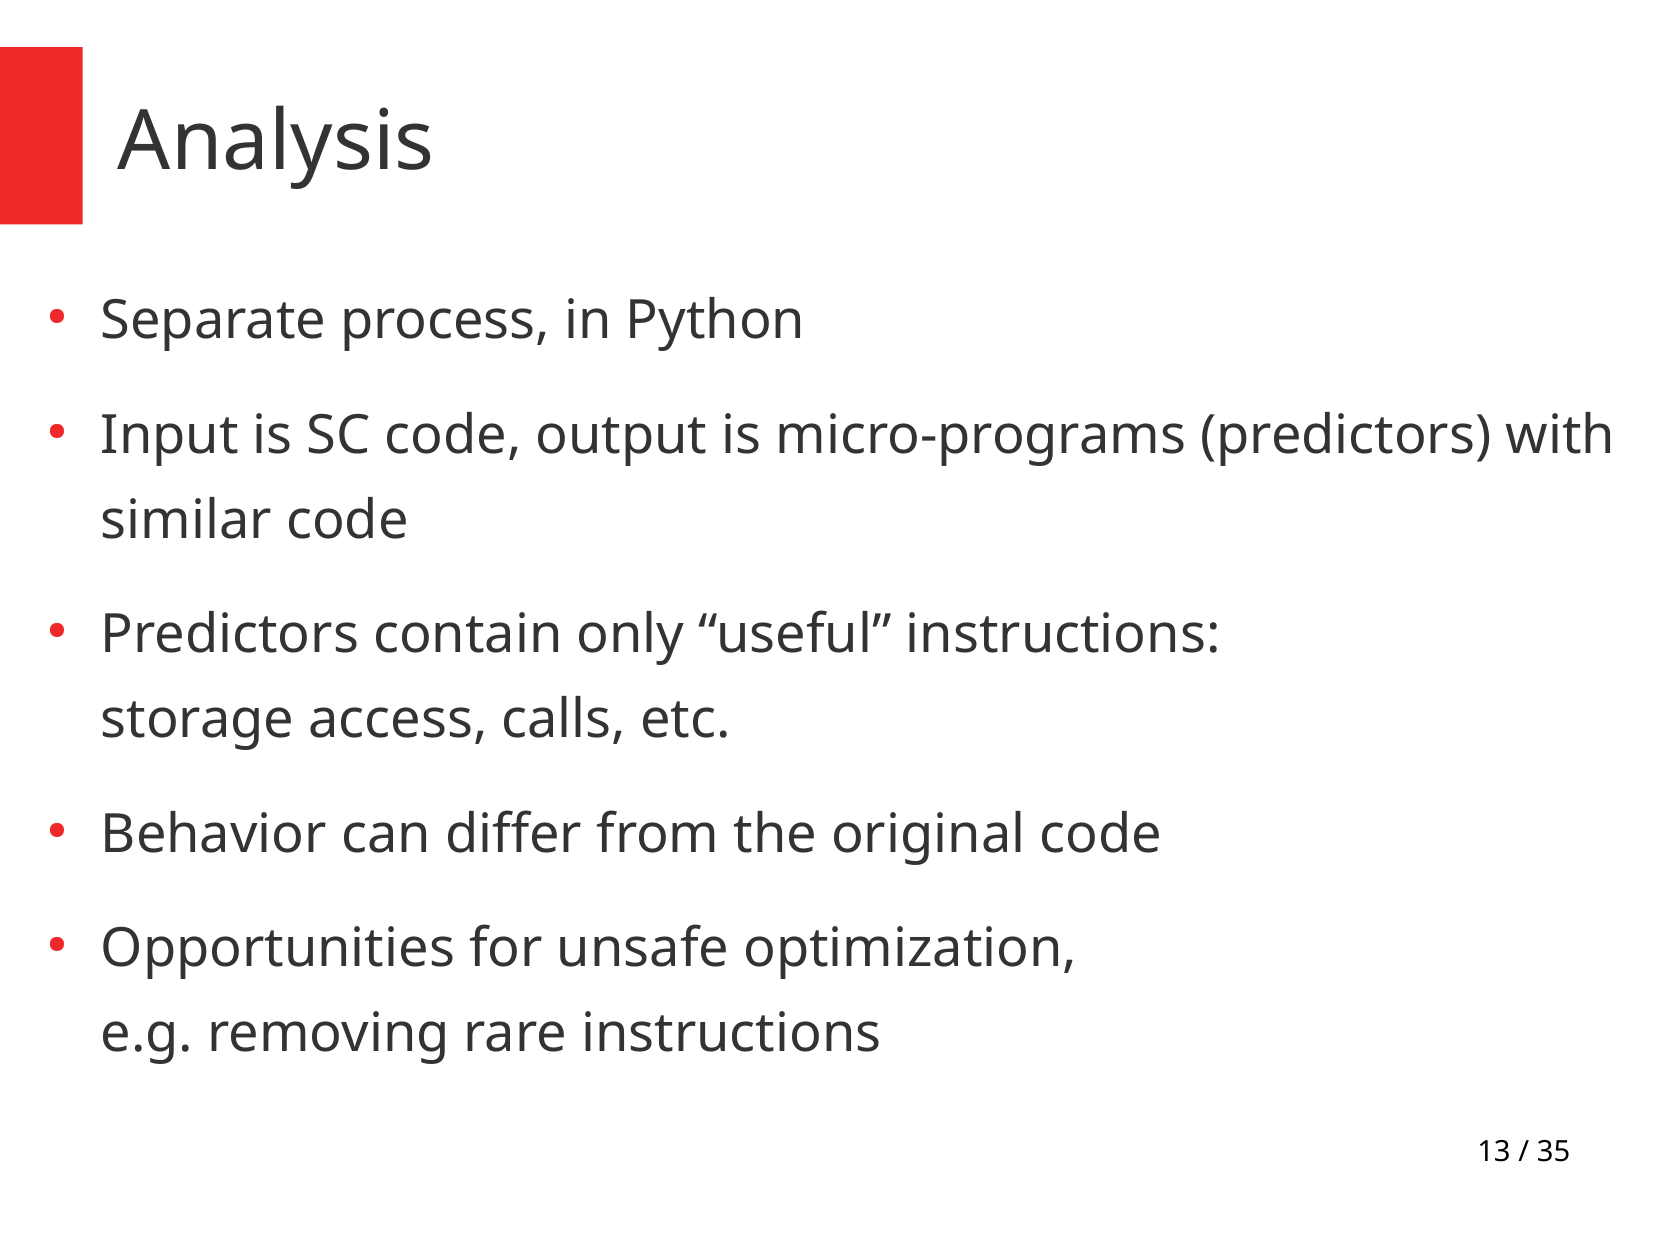

# Analysis
Separate process, in Python
Input is SC code, output is micro-programs (predictors) with similar code
Predictors contain only “useful” instructions:
storage access, calls, etc.
Behavior can differ from the original code
Opportunities for unsafe optimization,
e.g. removing rare instructions
13